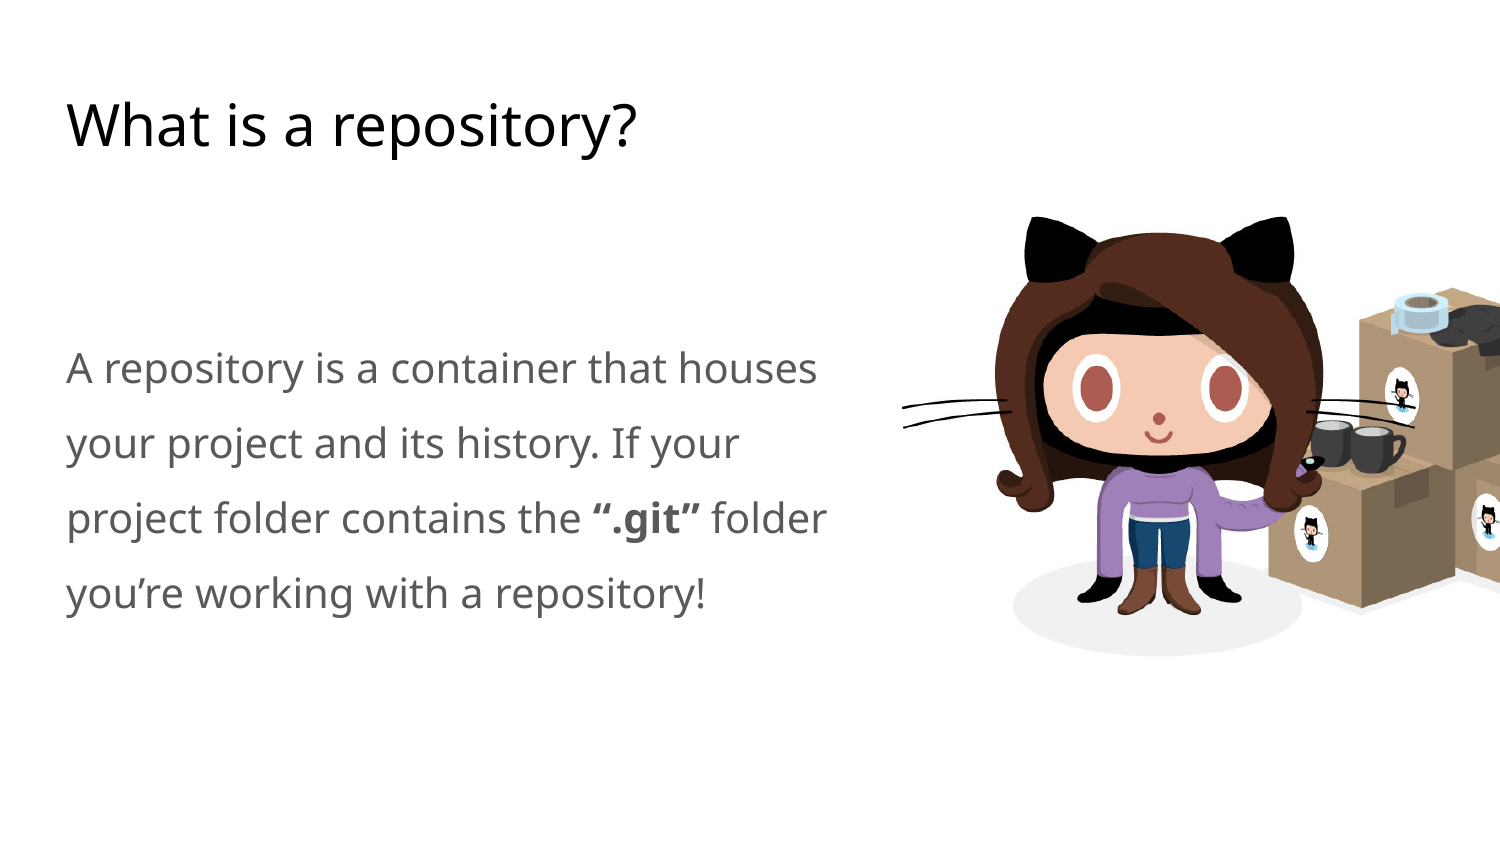

# What is a repository?
A repository is a container that houses your project and its history. If your project folder contains the “.git” folder you’re working with a repository!